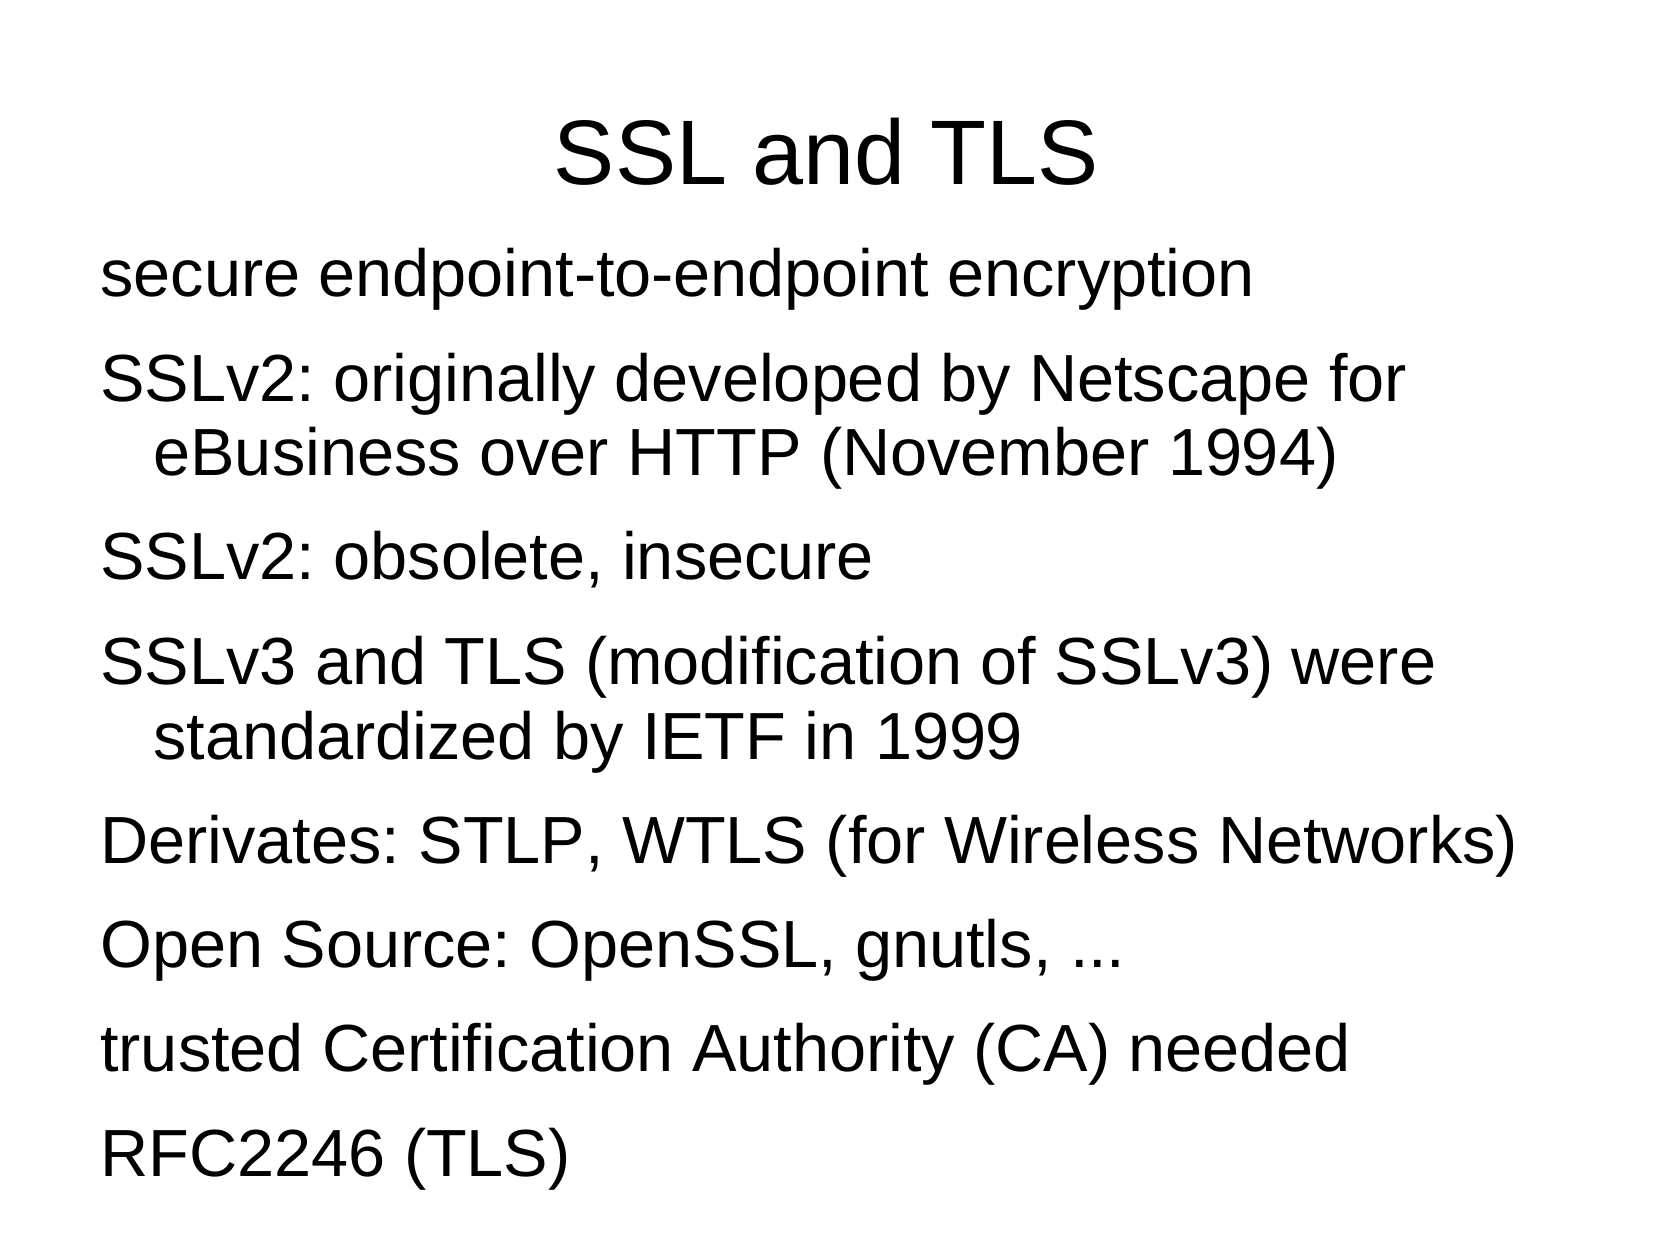

# SSL and TLS
secure endpoint-to-endpoint encryption
SSLv2: originally developed by Netscape for eBusiness over HTTP (November 1994)
SSLv2: obsolete, insecure
SSLv3 and TLS (modification of SSLv3) were standardized by IETF in 1999
Derivates: STLP, WTLS (for Wireless Networks)
Open Source: OpenSSL, gnutls, ...
trusted Certification Authority (CA) needed
RFC2246 (TLS)